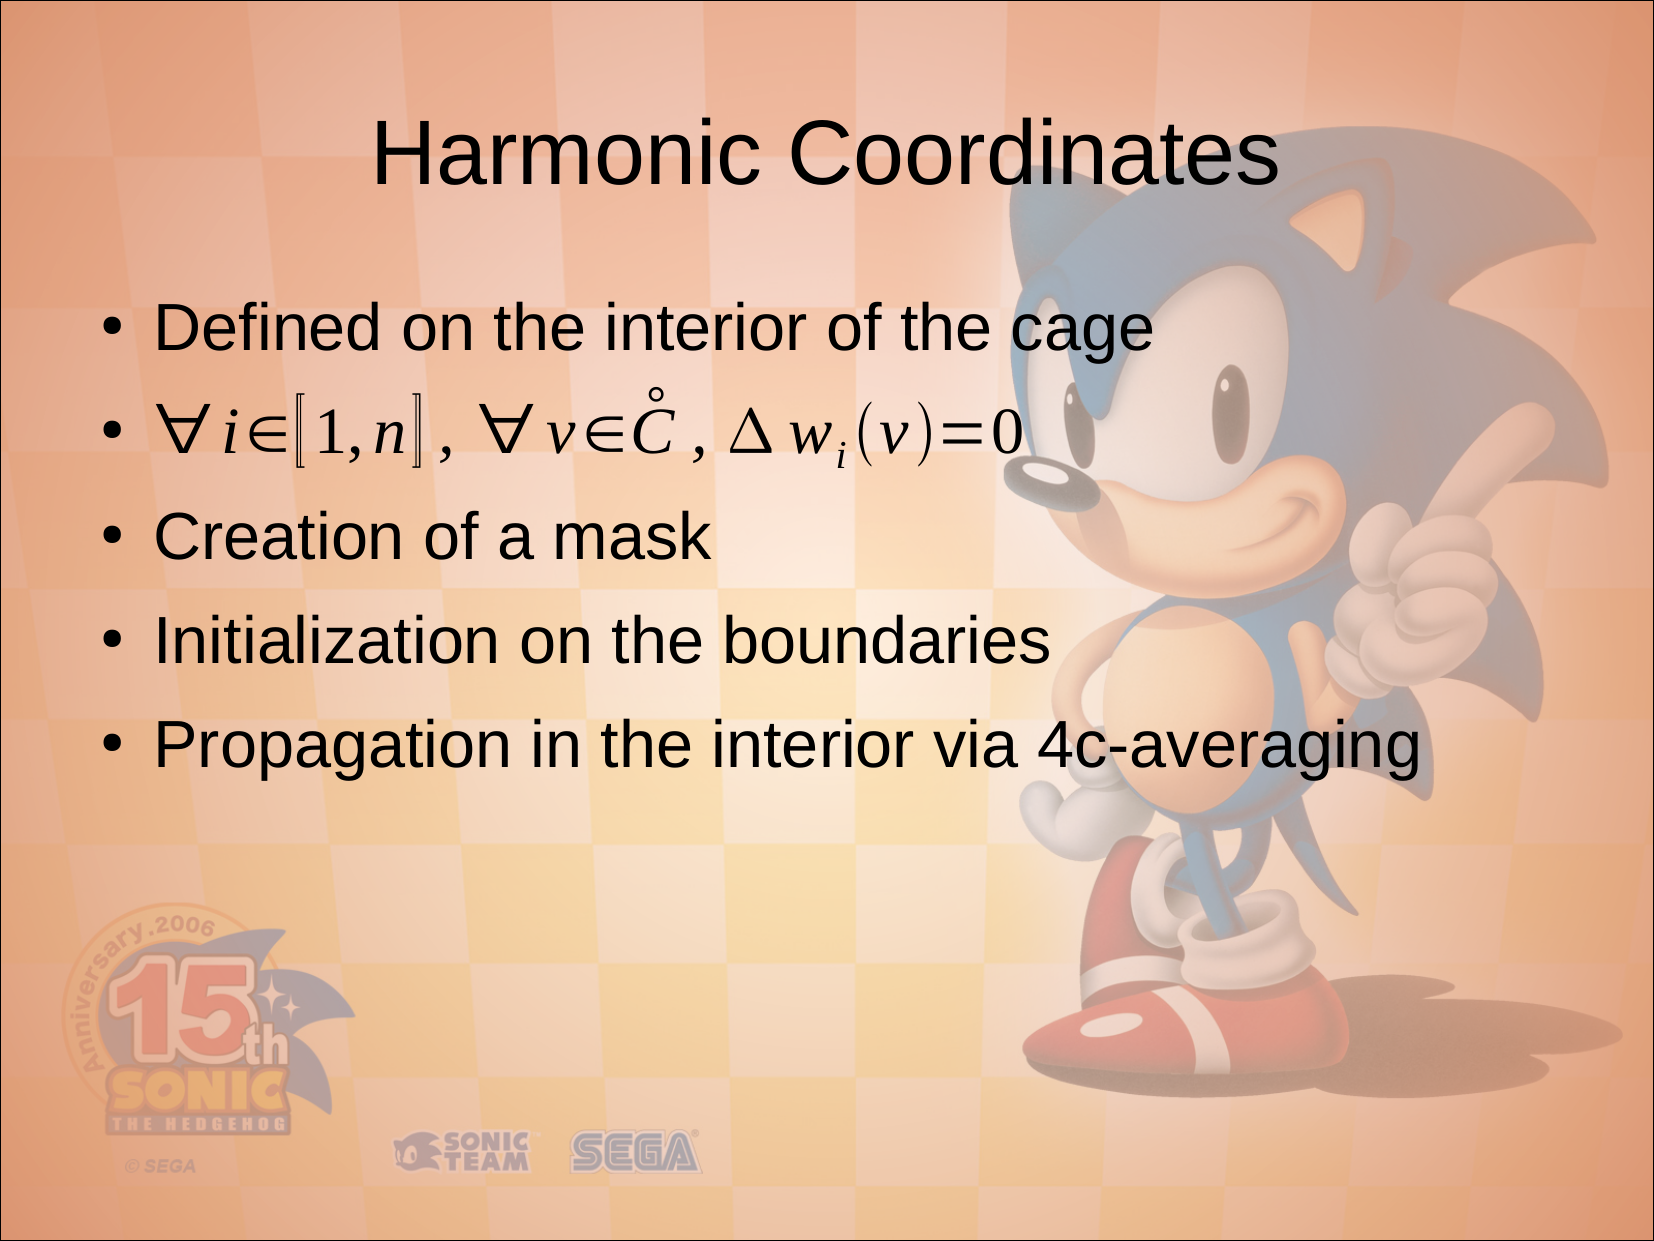

# Harmonic Coordinates
Defined on the interior of the cage
Creation of a mask
Initialization on the boundaries
Propagation in the interior via 4c-averaging